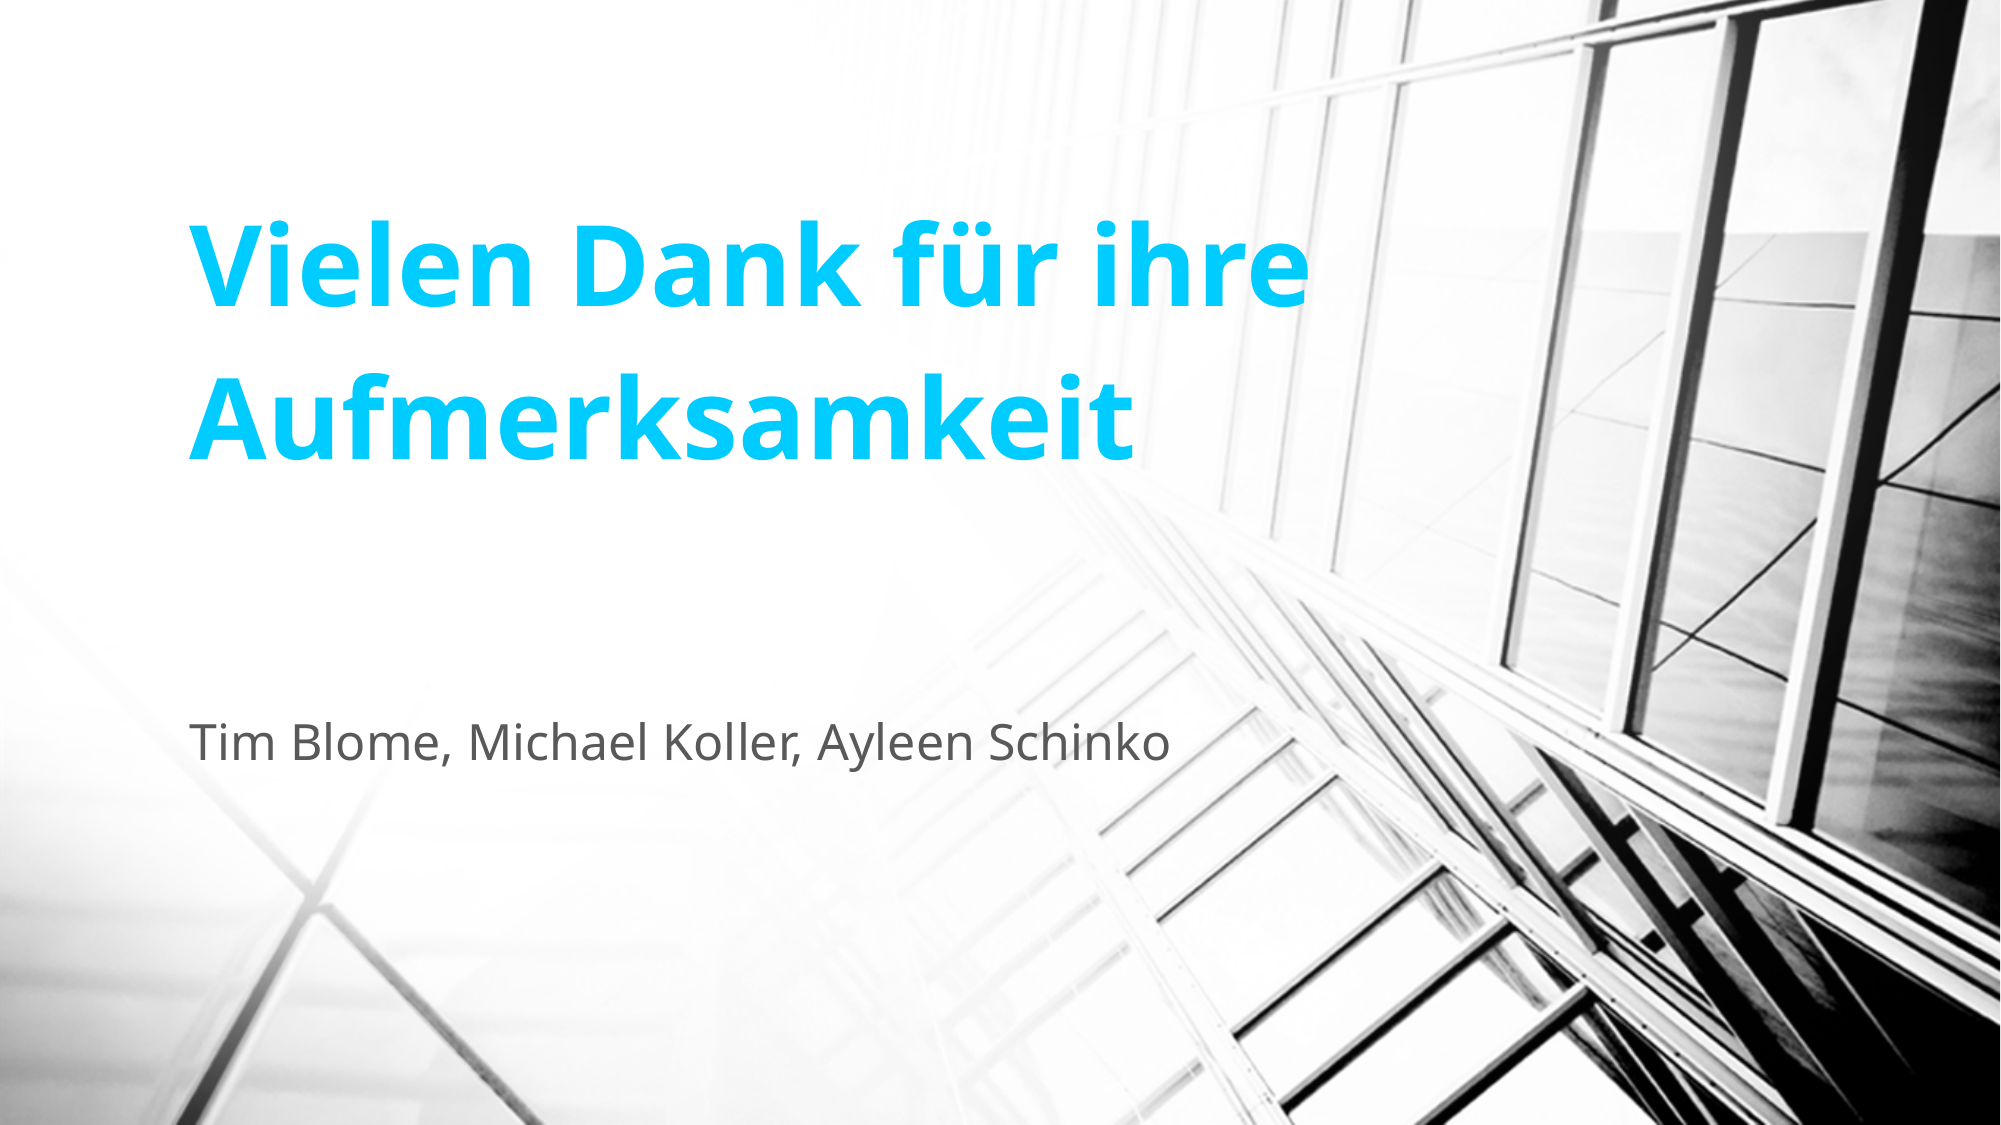

# Vielen Dank für ihre Aufmerksamkeit
Tim Blome, Michael Koller, Ayleen Schinko